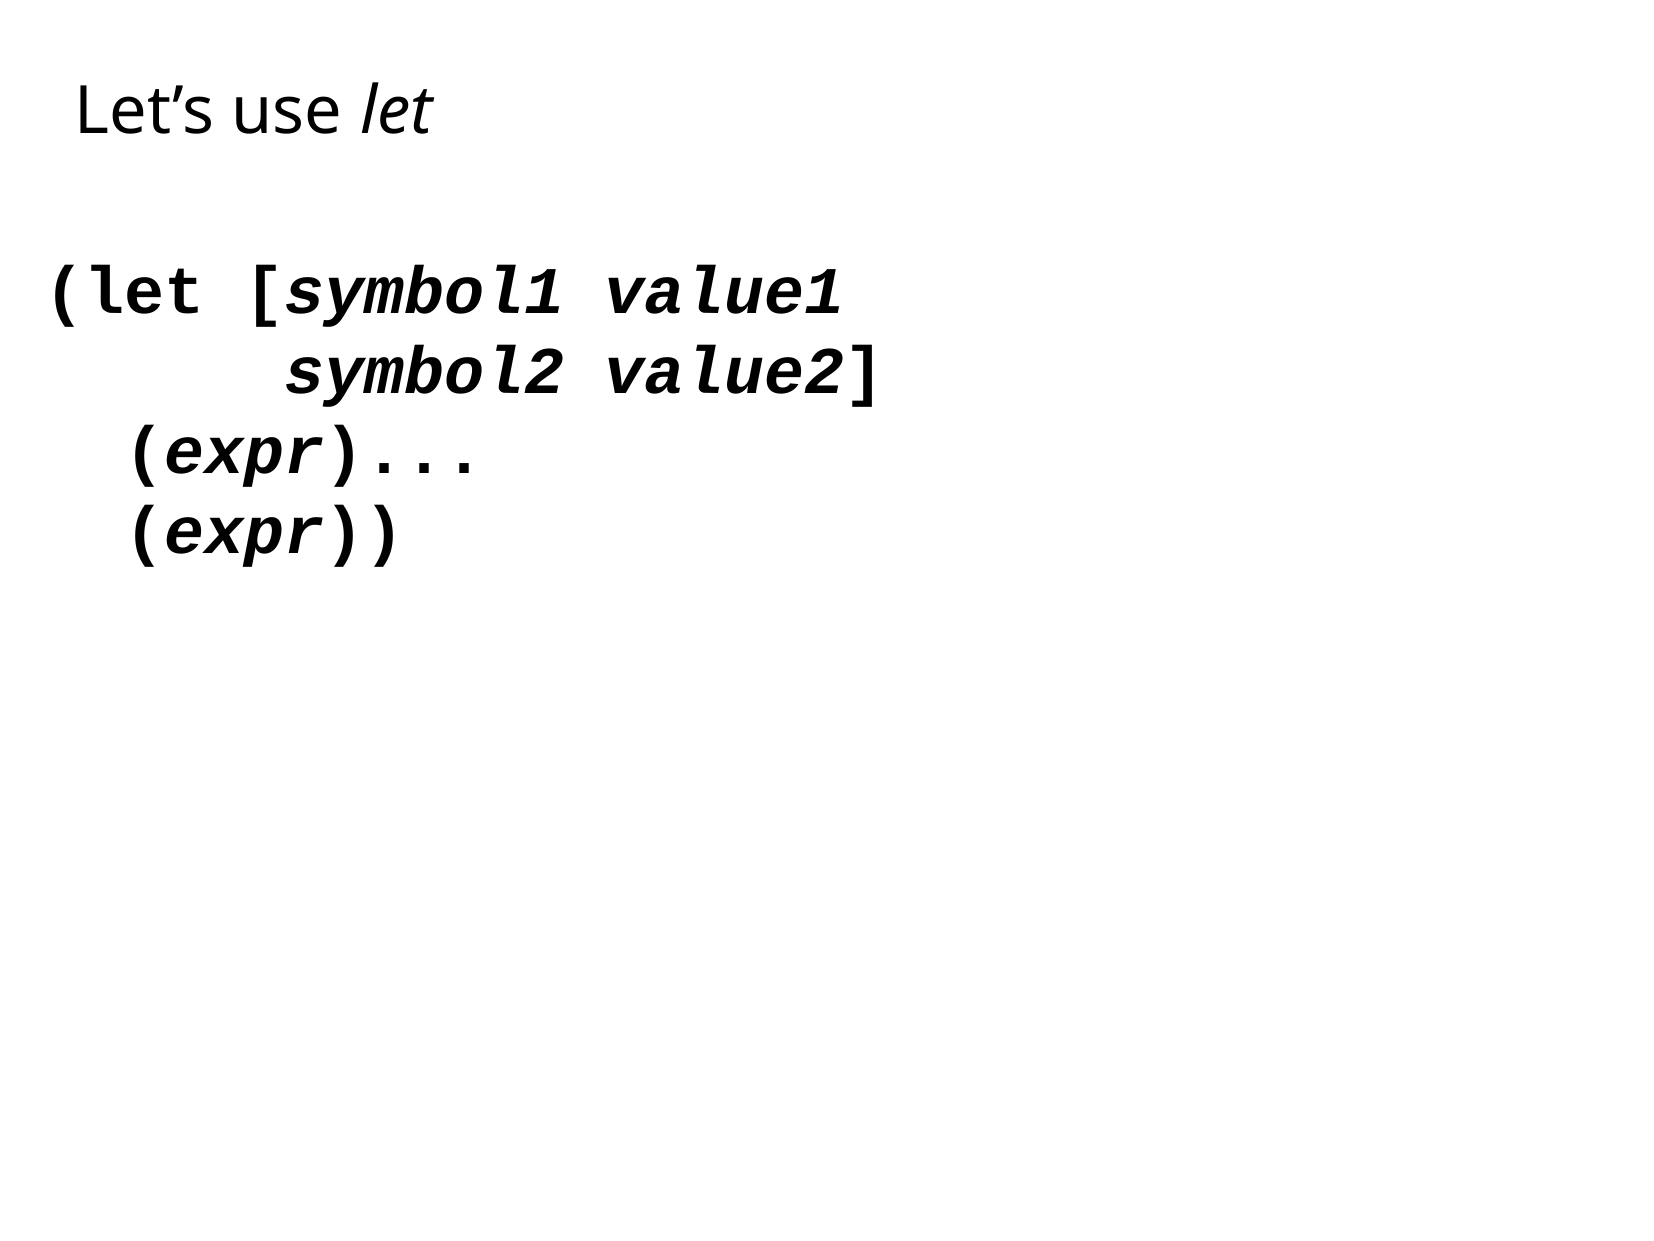

Let’s use let
(let [symbol1 value1
 symbol2 value2]
 (expr)...
 (expr))